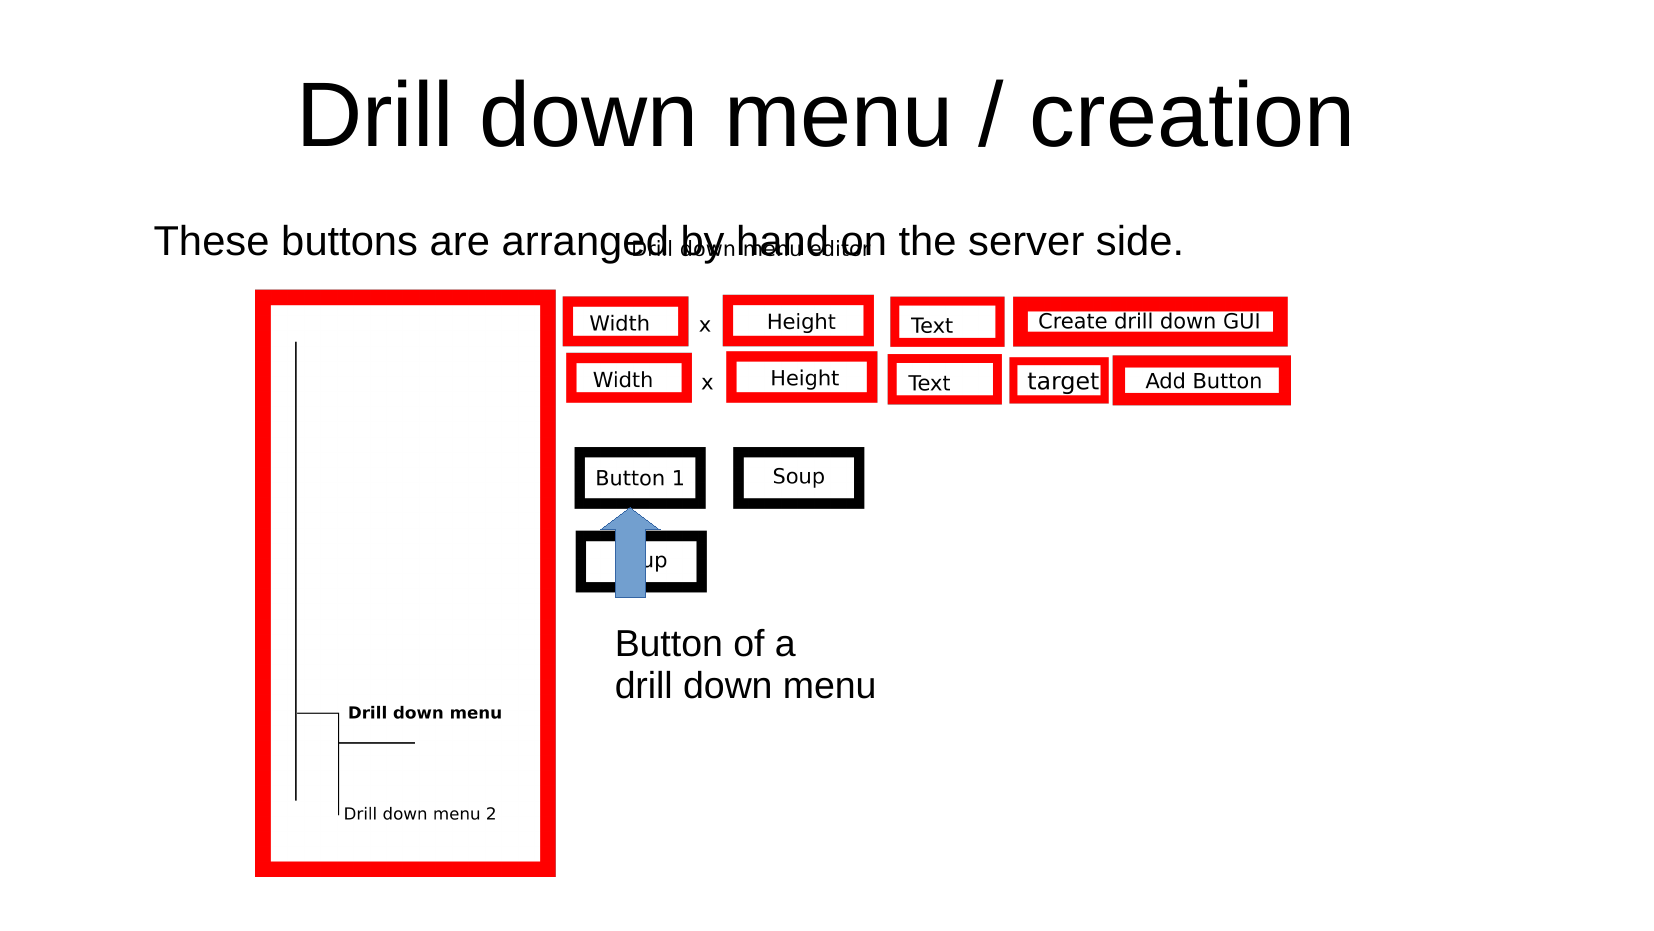

# Drill down menu / creation
These buttons are arranged by hand on the server side.
Button of a
drill down menu